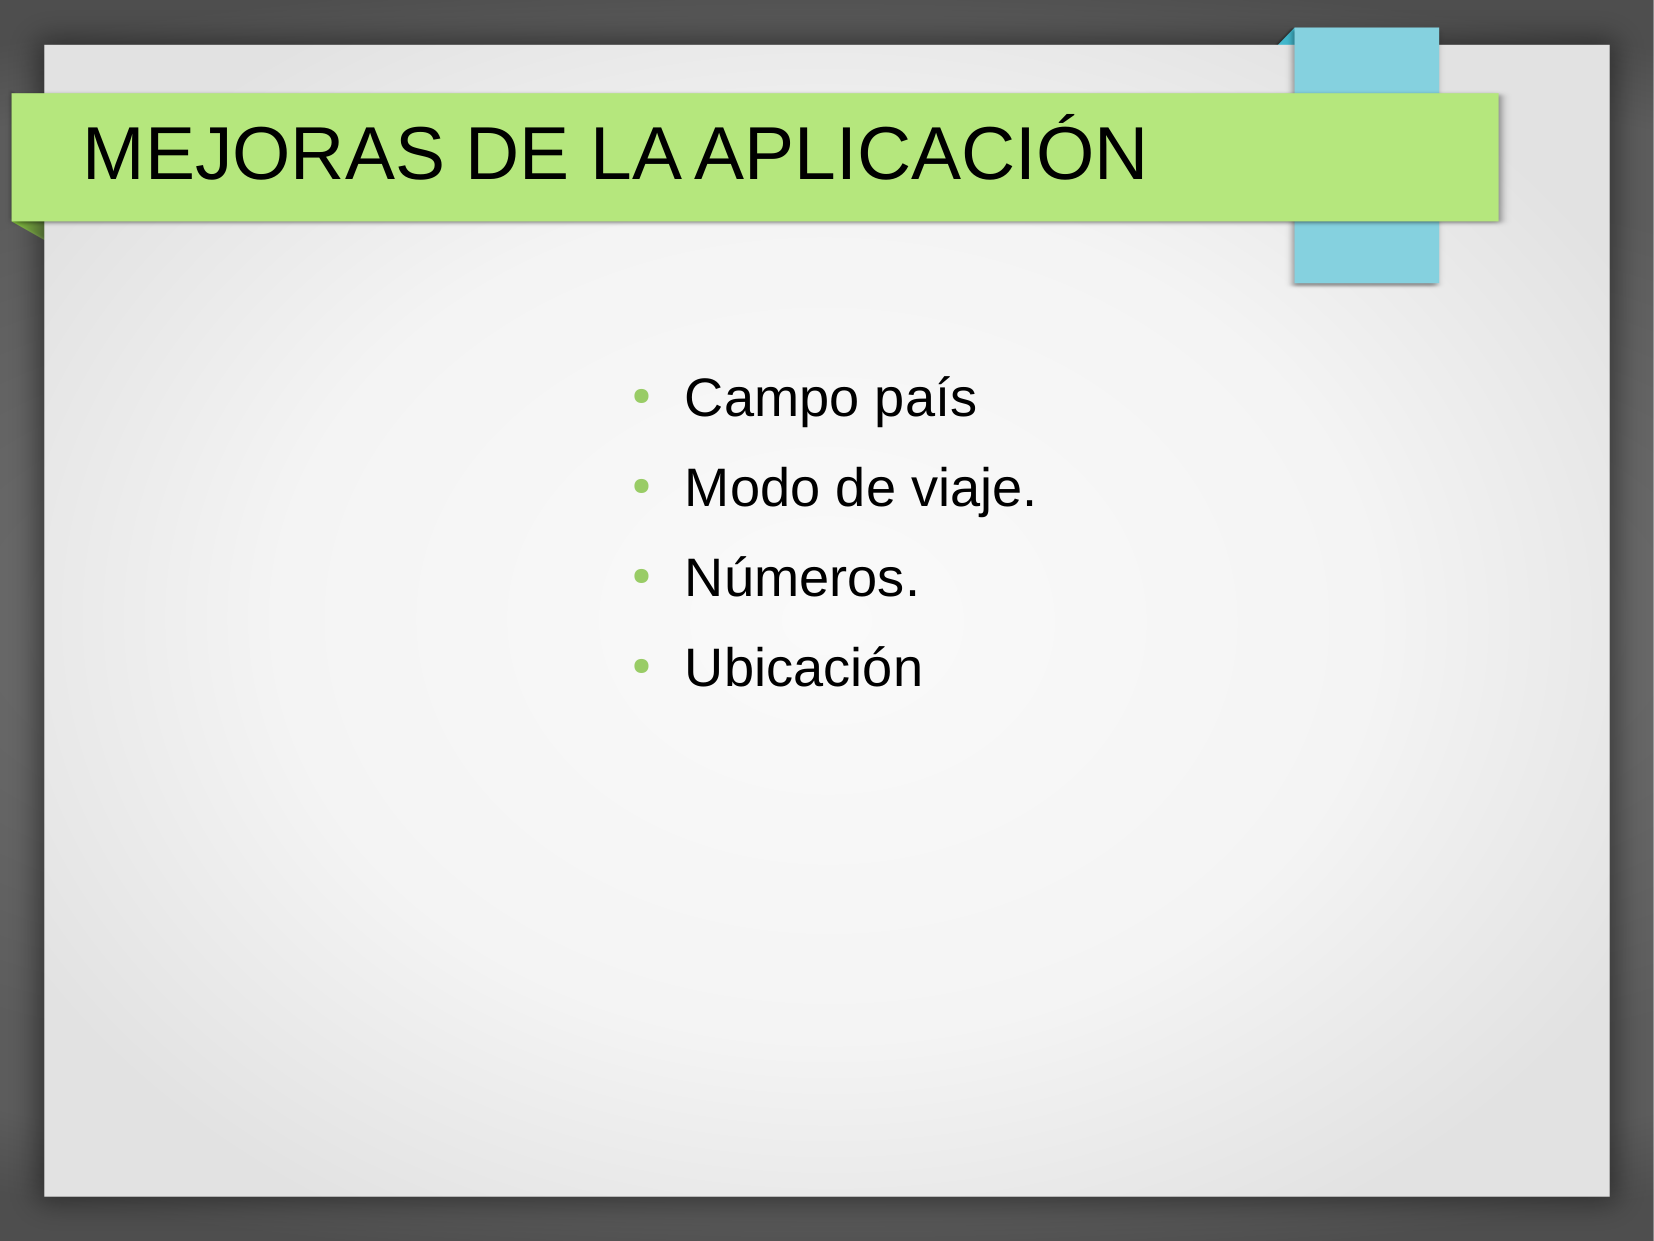

# MEJORAS DE LA APLICACIÓN
Campo país
Modo de viaje.
Números.
Ubicación